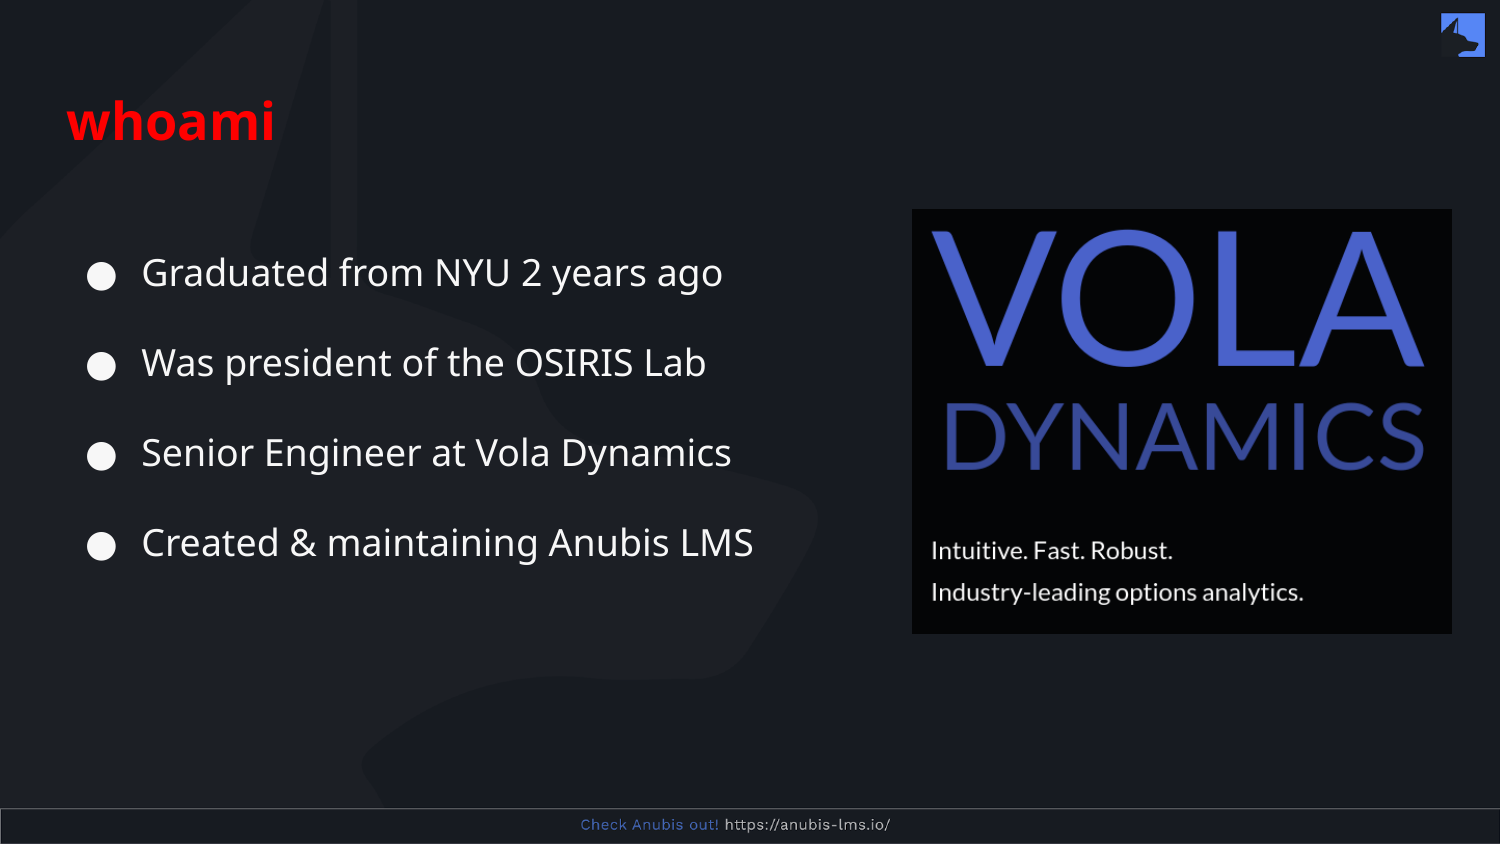

# whoami
Graduated from NYU 2 years ago
Was president of the OSIRIS Lab
Senior Engineer at Vola Dynamics
Created & maintaining Anubis LMS